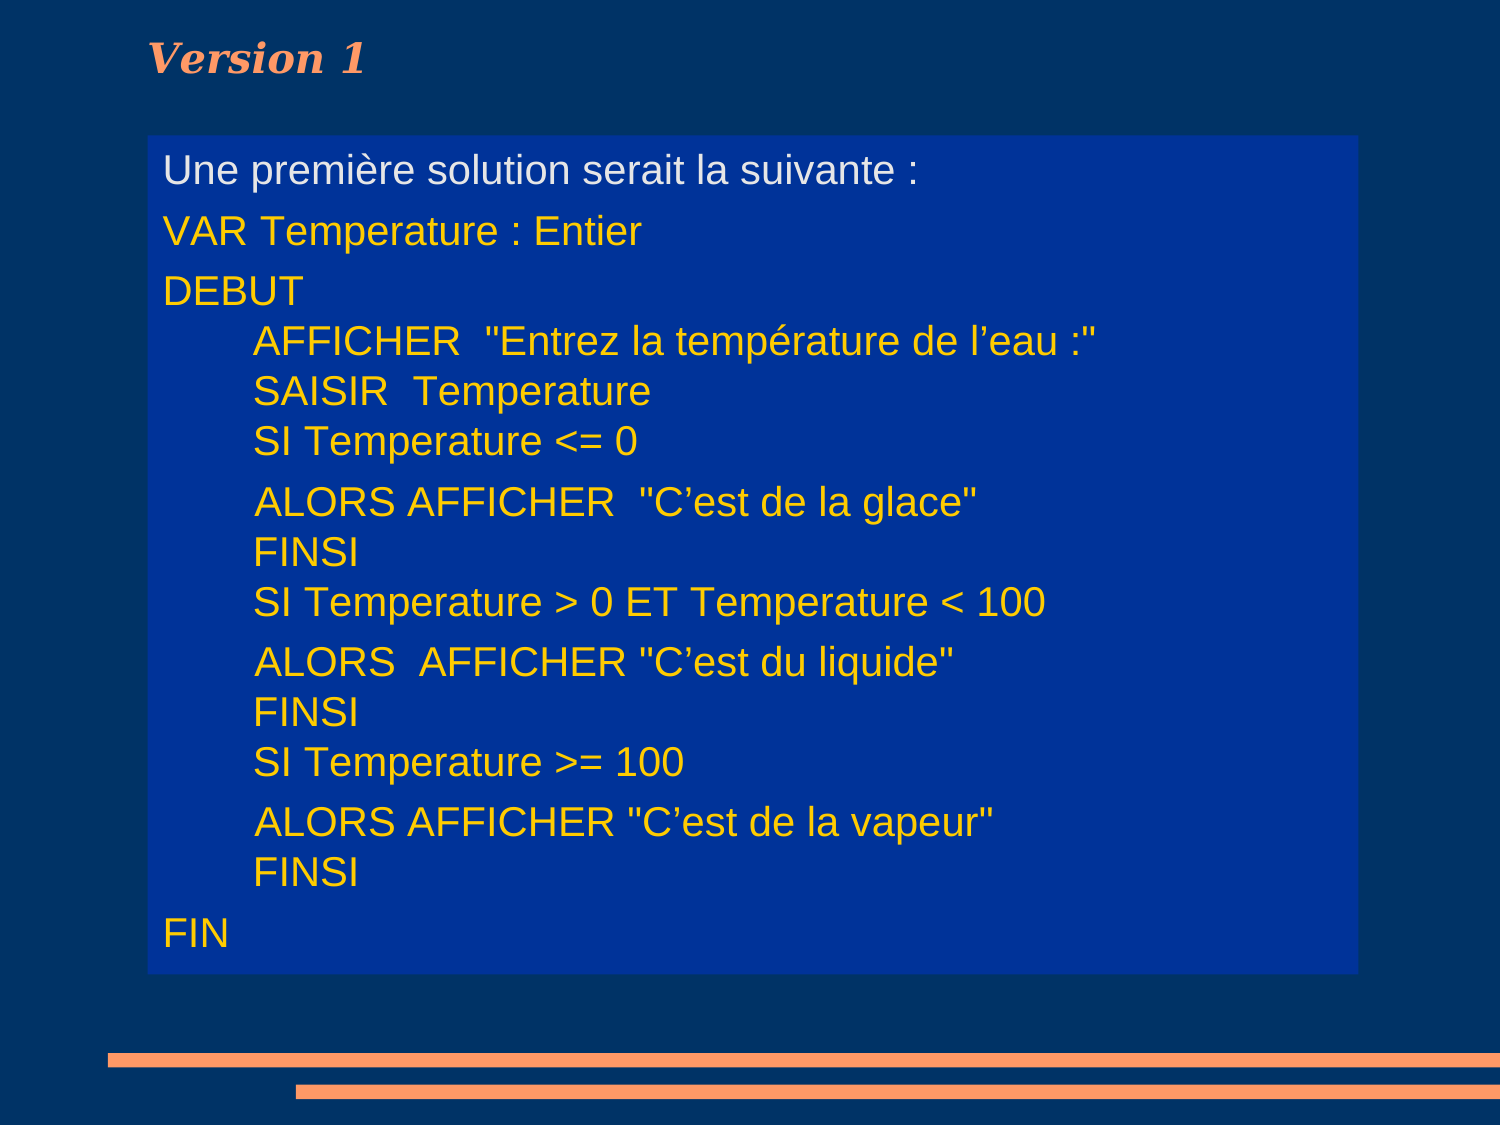

# Version 1
Une première solution serait la suivante :
VAR Temperature : Entier
DEBUT
 AFFICHER "Entrez la température de l’eau :"
 SAISIR Temperature
 SI Temperature <= 0
 ALORS AFFICHER "C’est de la glace"
 FINSI
 SI Temperature > 0 ET Temperature < 100
 ALORS AFFICHER "C’est du liquide"
 FINSI
 SI Temperature >= 100
 ALORS AFFICHER "C’est de la vapeur"
 FINSI
FIN